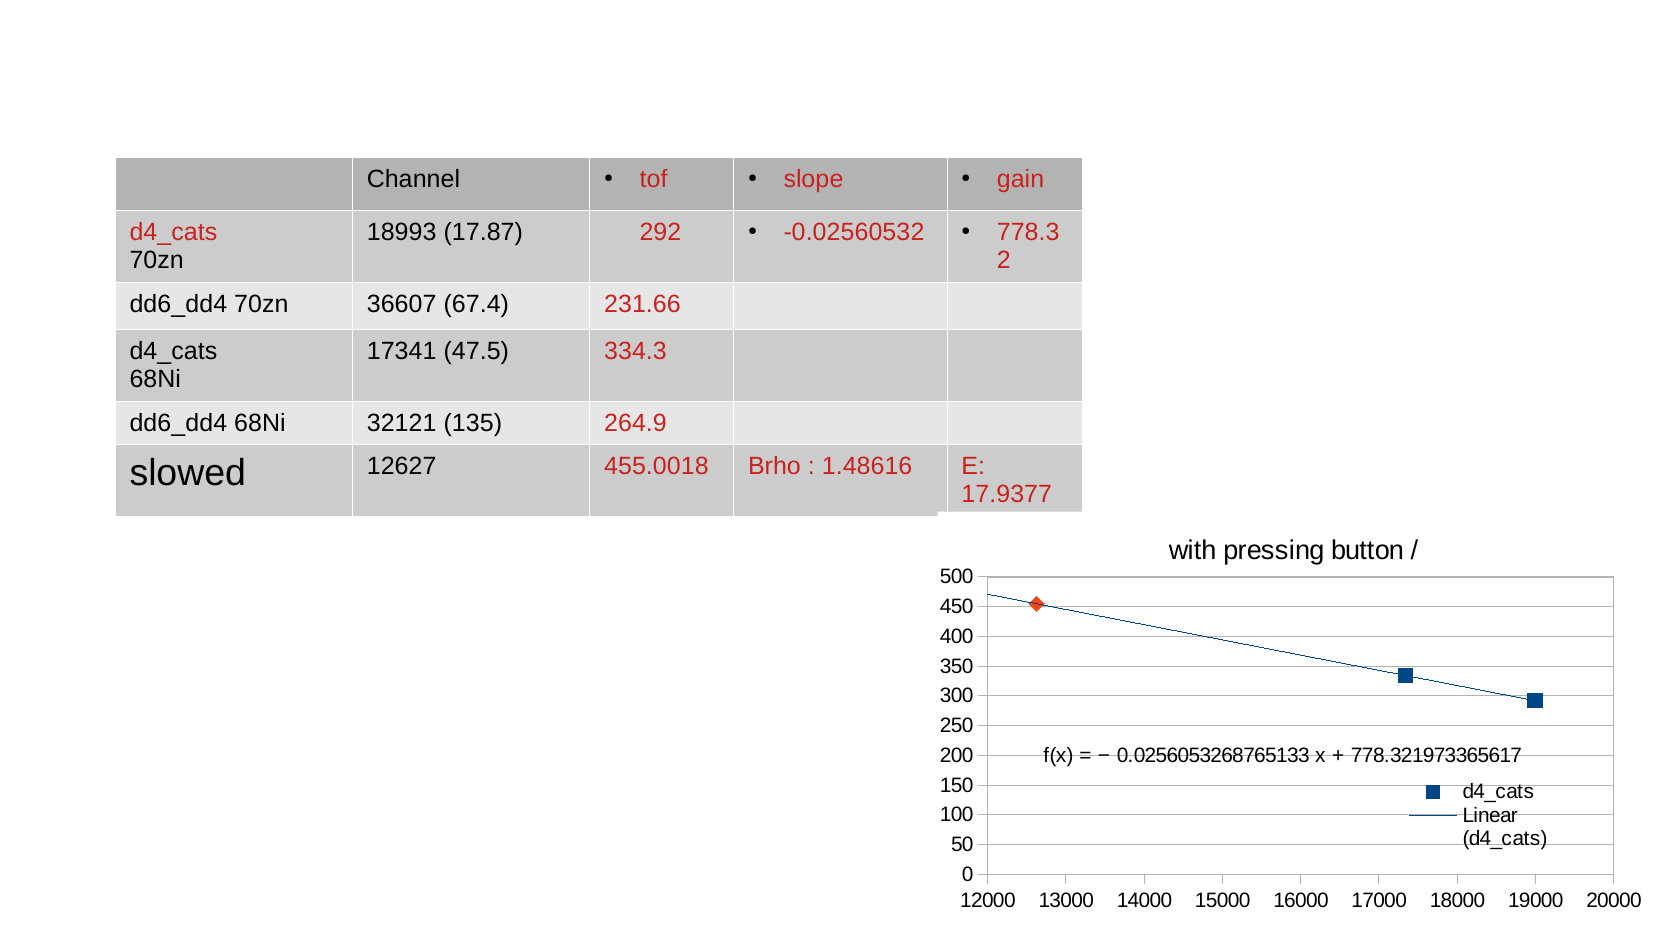

#
| | Channel | tof | slope | gain |
| --- | --- | --- | --- | --- |
| d4\_cats 70zn | 18993 (17.87) | 292 | -0.02560532 | 778.32 |
| dd6\_dd4 70zn | 36607 (67.4) | 231.66 | | |
| d4\_cats 68Ni | 17341 (47.5) | 334.3 | | |
| dd6\_dd4 68Ni | 32121 (135) | 264.9 | | |
| slowed | 12627 | 455.0018 | Brho : 1.48616 | E: 17.9377 |
### Chart: with pressing button /
| Category | d4_cats | |
|---|---|---|